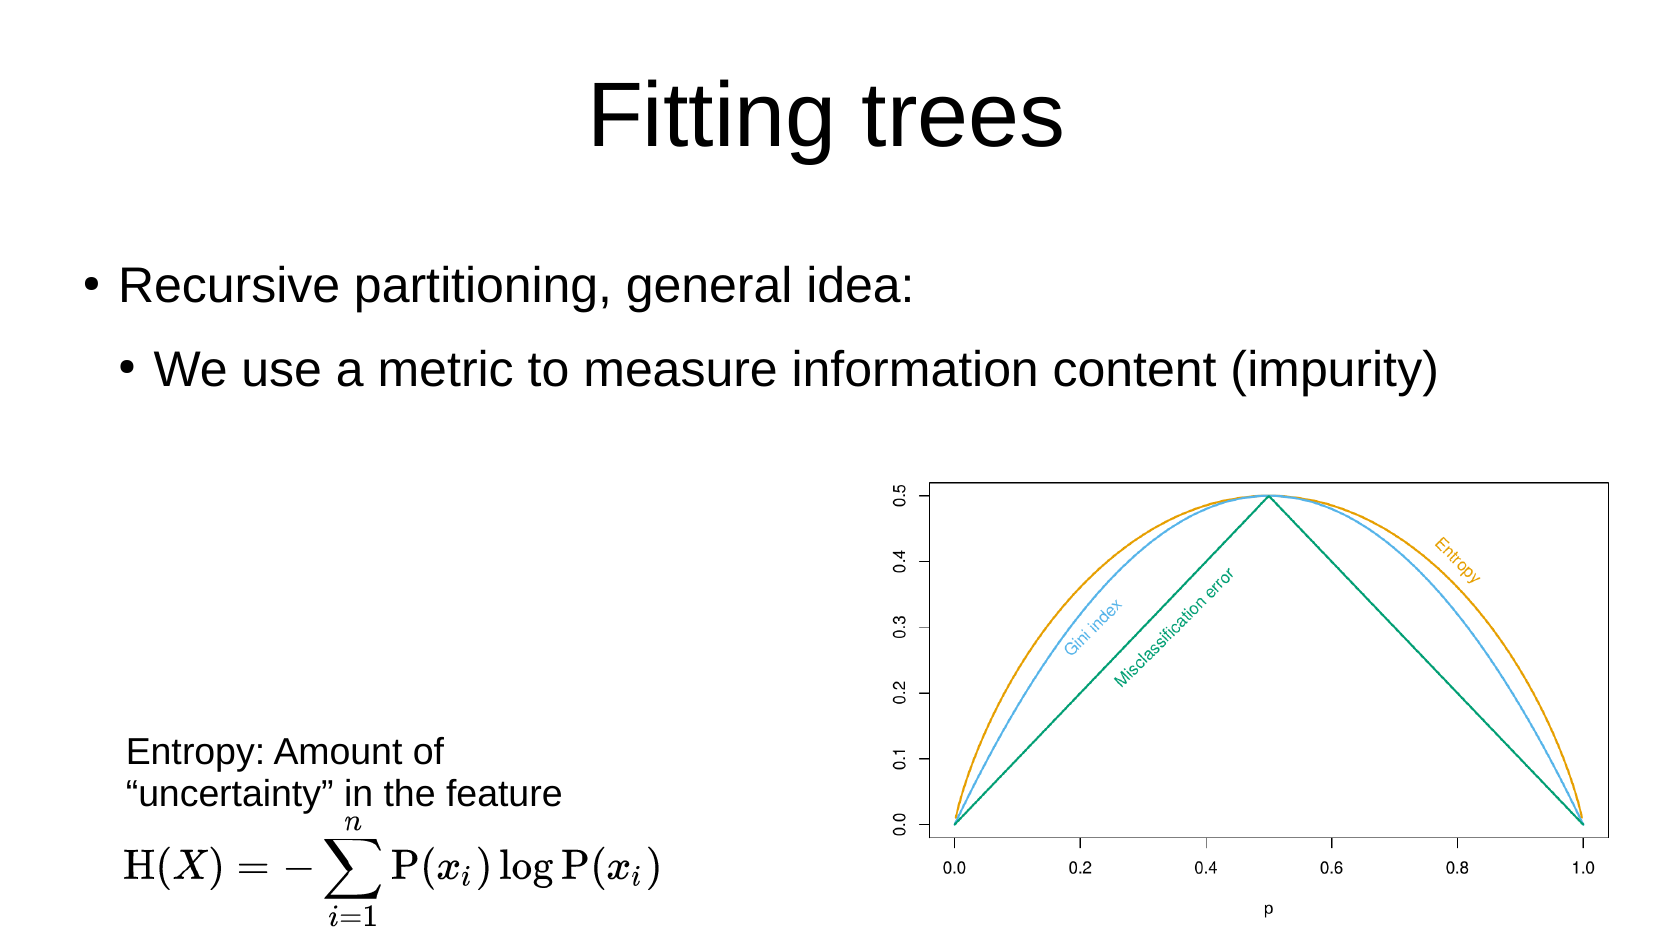

# Fitting trees
Recursive partitioning, general idea:
We use a metric to measure information content (impurity)
Entropy: Amount of “uncertainty” in the feature